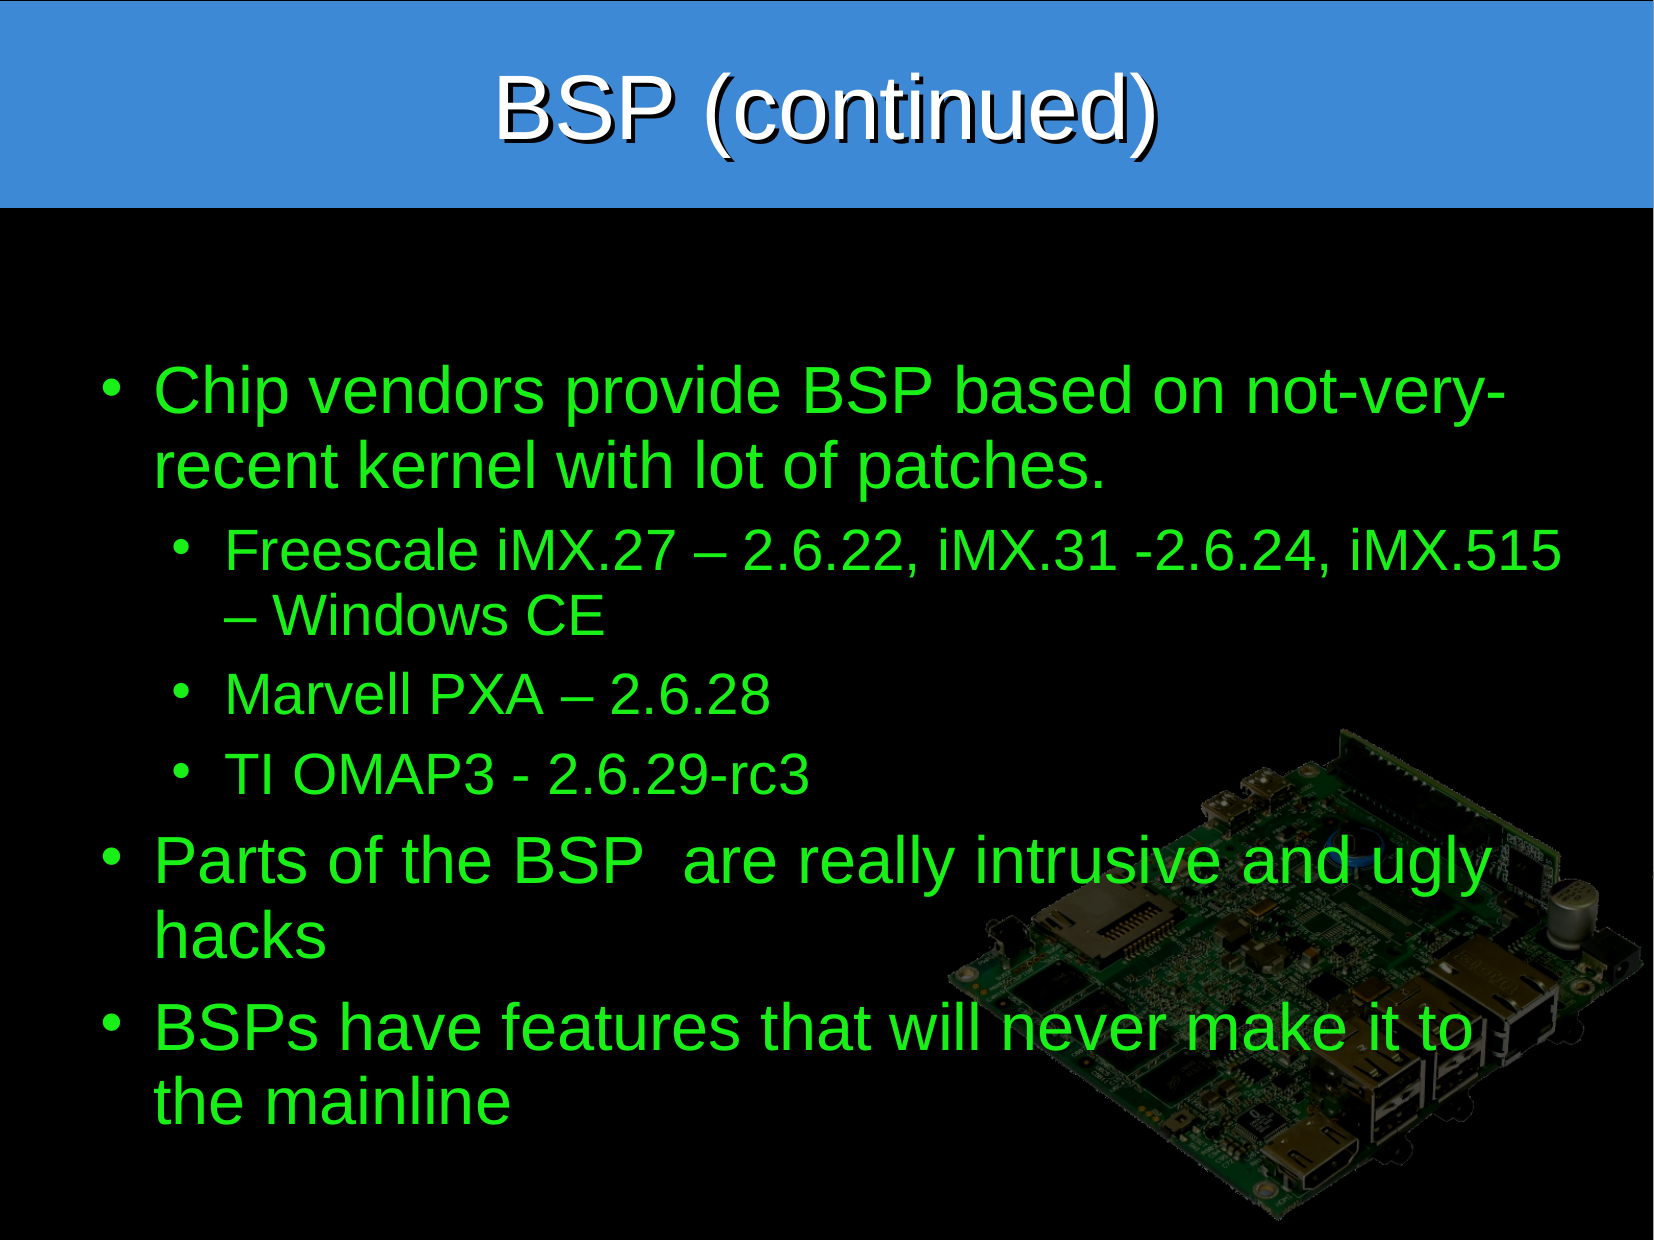

# BSP (continued)
Chip vendors provide BSP based on not-very-recent kernel with lot of patches.
Freescale iMX.27 – 2.6.22, iMX.31 -2.6.24, iMX.515 – Windows CE
Marvell PXA – 2.6.28
TI OMAP3 - 2.6.29-rc3
Parts of the BSP are really intrusive and ugly hacks
BSPs have features that will never make it to the mainline